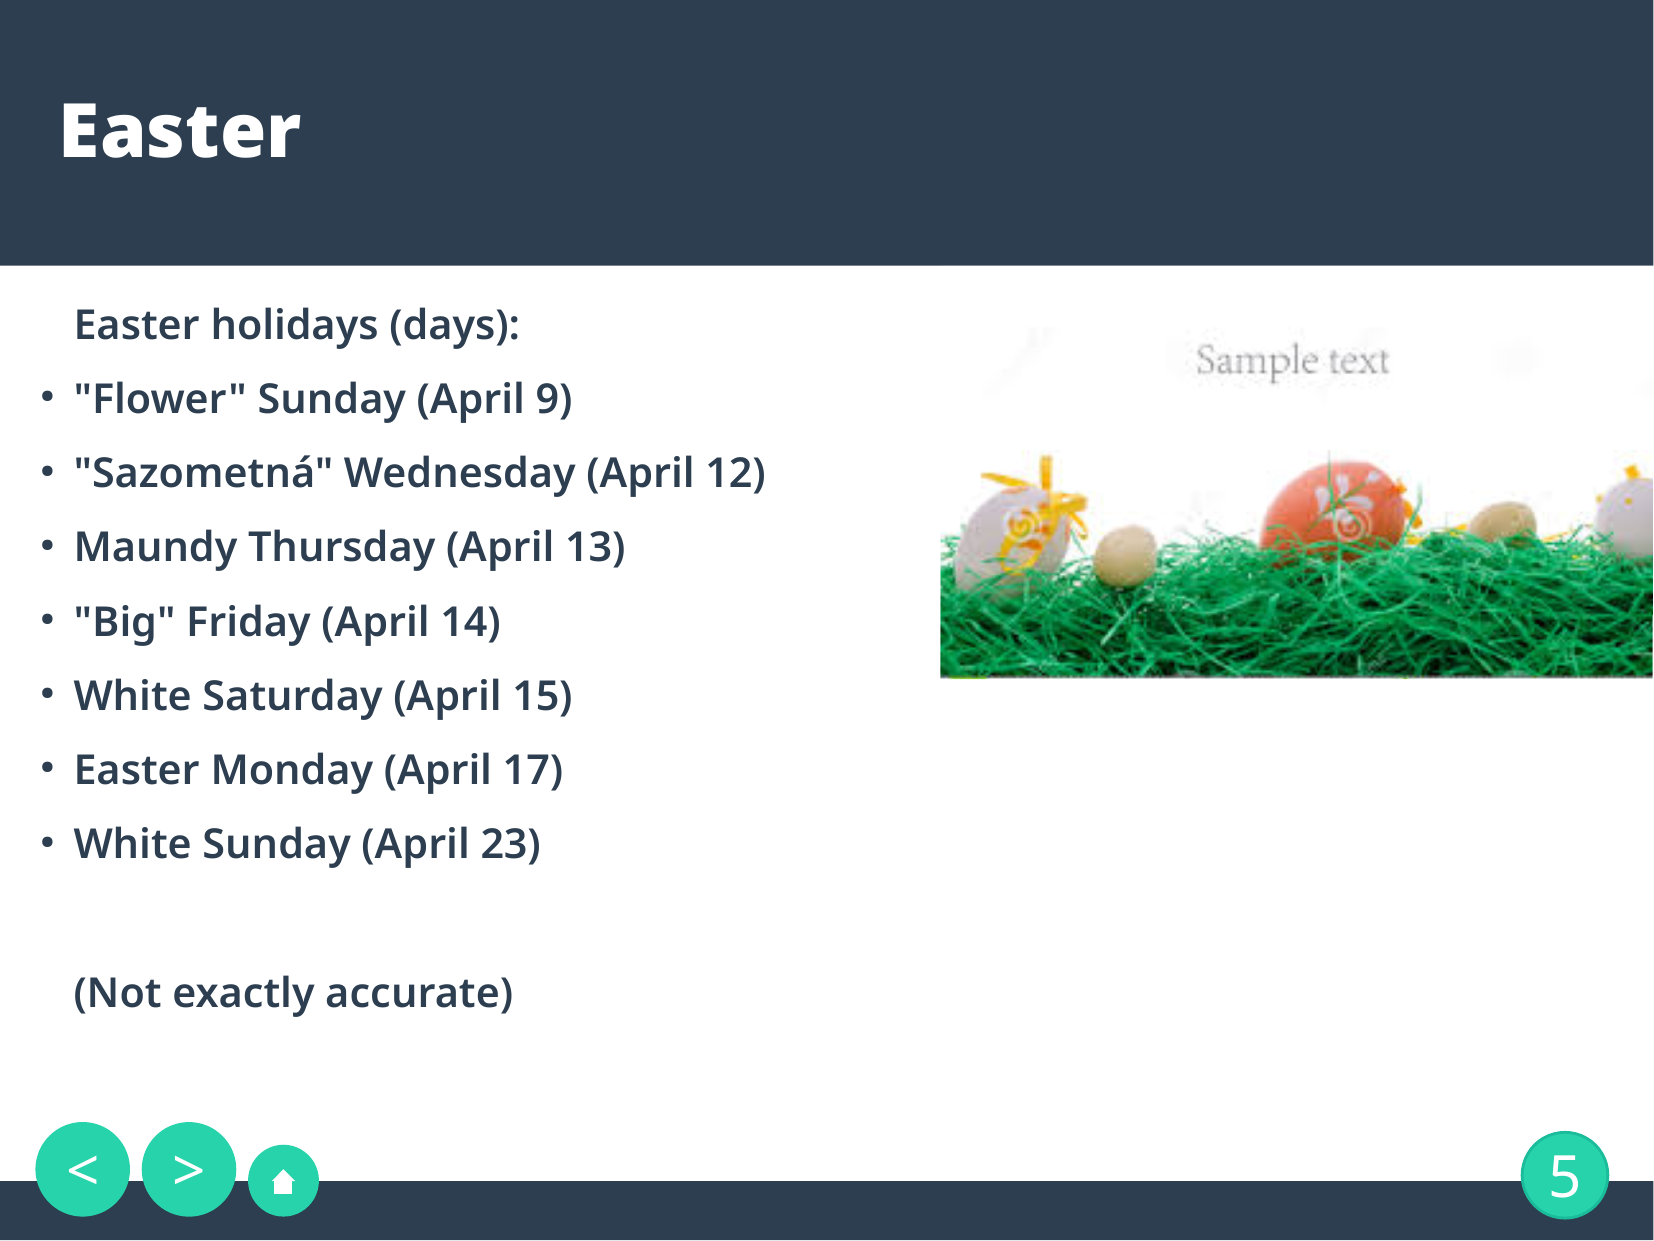

# Easter
Easter holidays (days):
"Flower" Sunday (April 9)
"Sazometná" Wednesday (April 12)
Maundy Thursday (April 13)
"Big" Friday (April 14)
White Saturday (April 15)
Easter Monday (April 17)
White Sunday (April 23)
(Not exactly accurate)
8
<
>
5